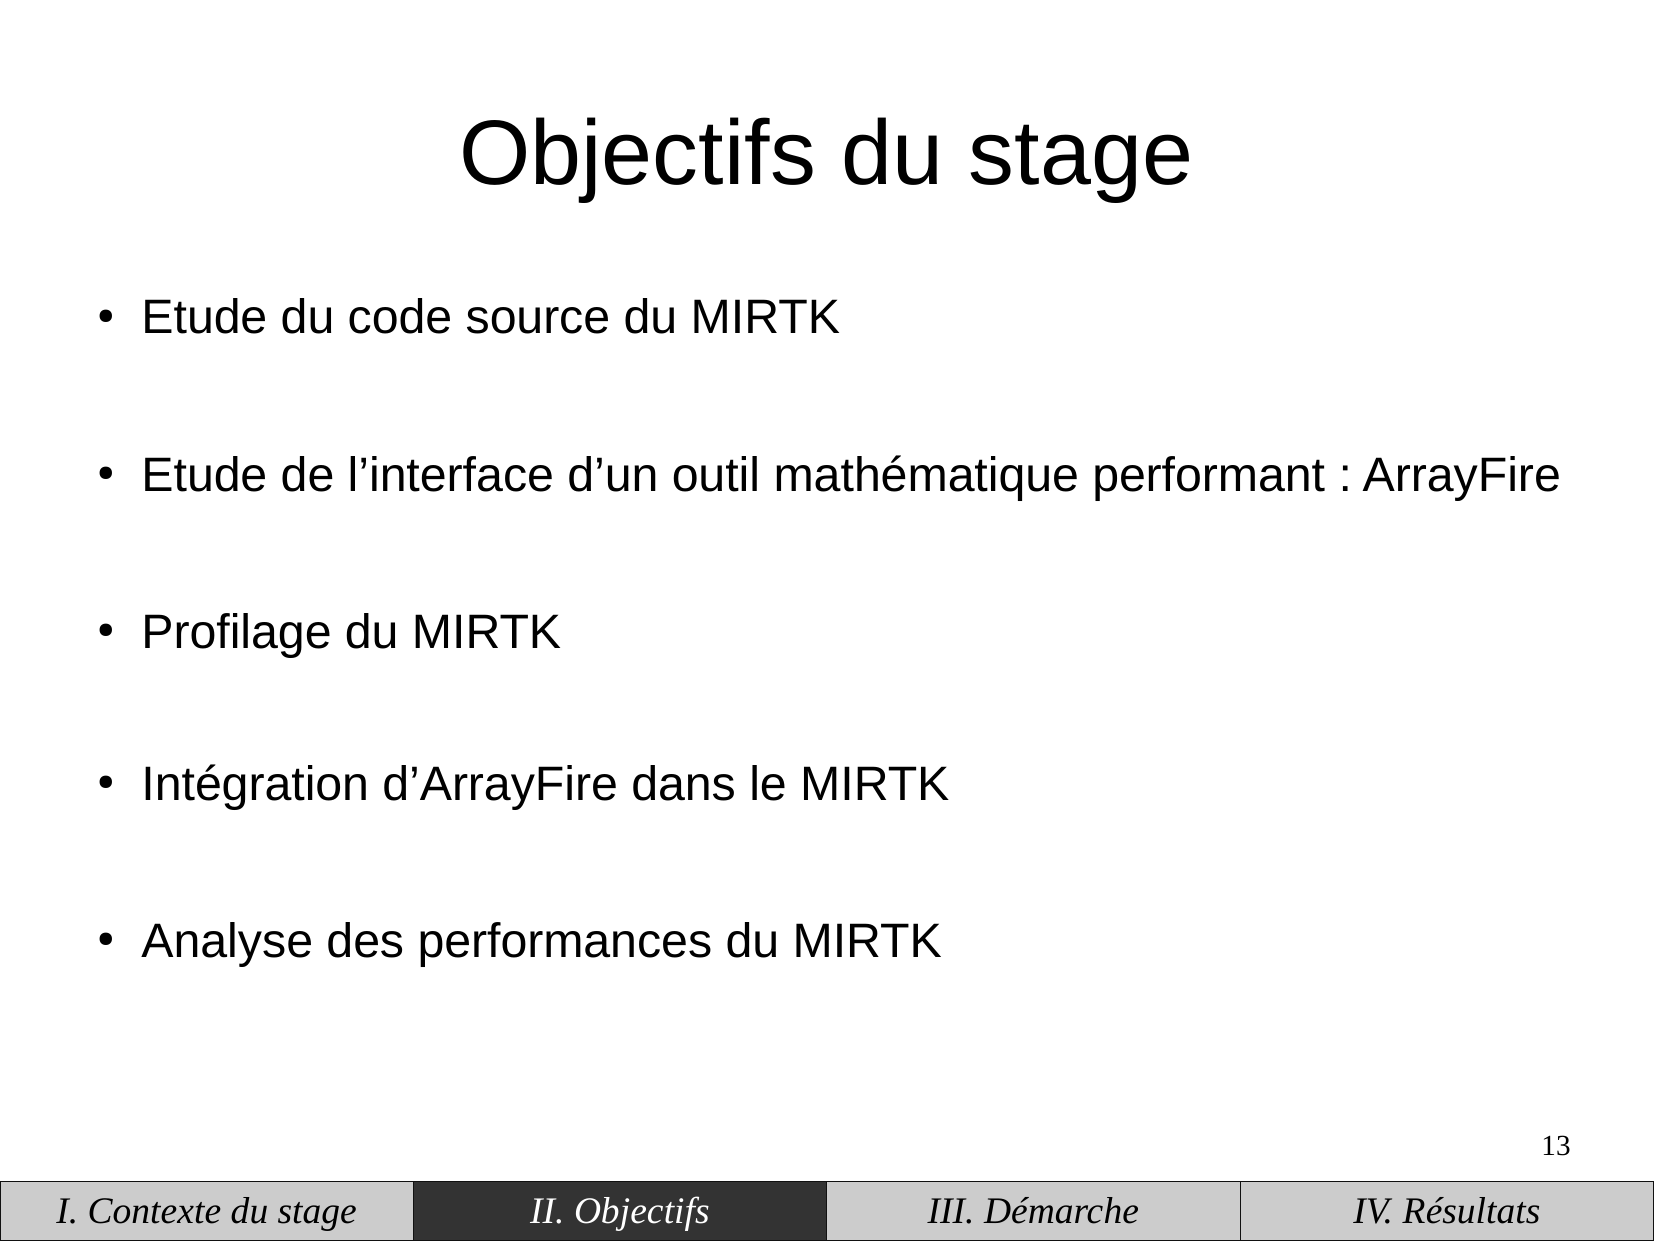

# Objectifs du stage
Etude du code source du MIRTK
Etude de l’interface d’un outil mathématique performant : ArrayFire
Profilage du MIRTK
Intégration d’ArrayFire dans le MIRTK
Analyse des performances du MIRTK
13
I. Contexte du stage
II. Objectifs
III. Démarche
IV. Résultats